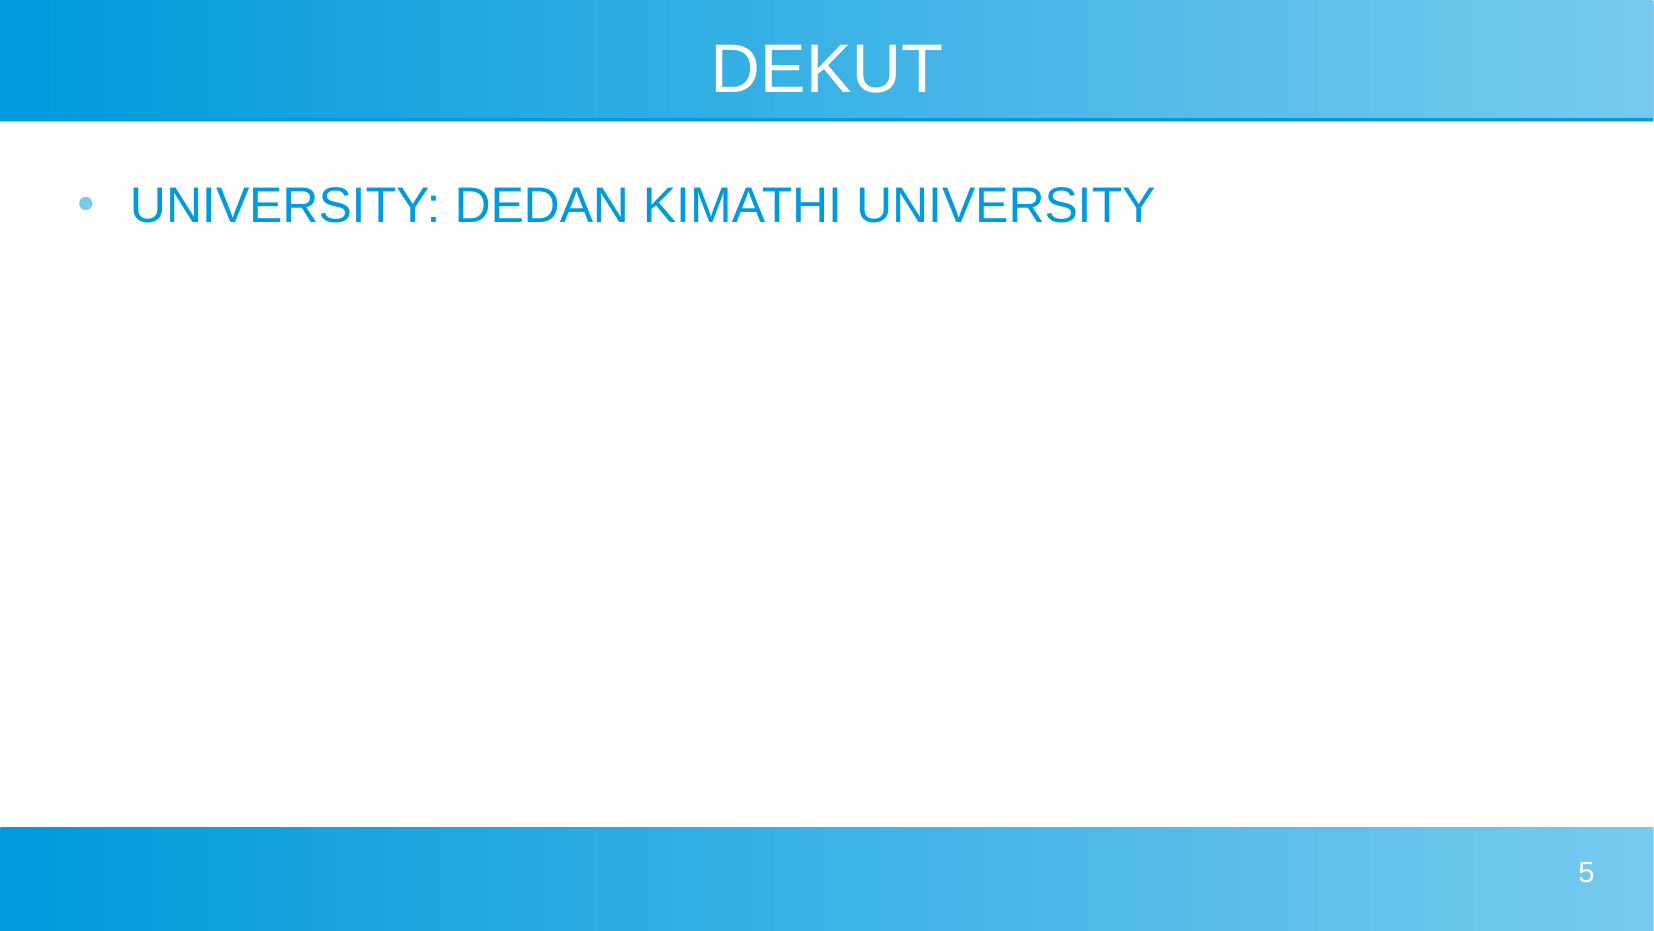

# DEKUT
UNIVERSITY: DEDAN KIMATHI UNIVERSITY
5